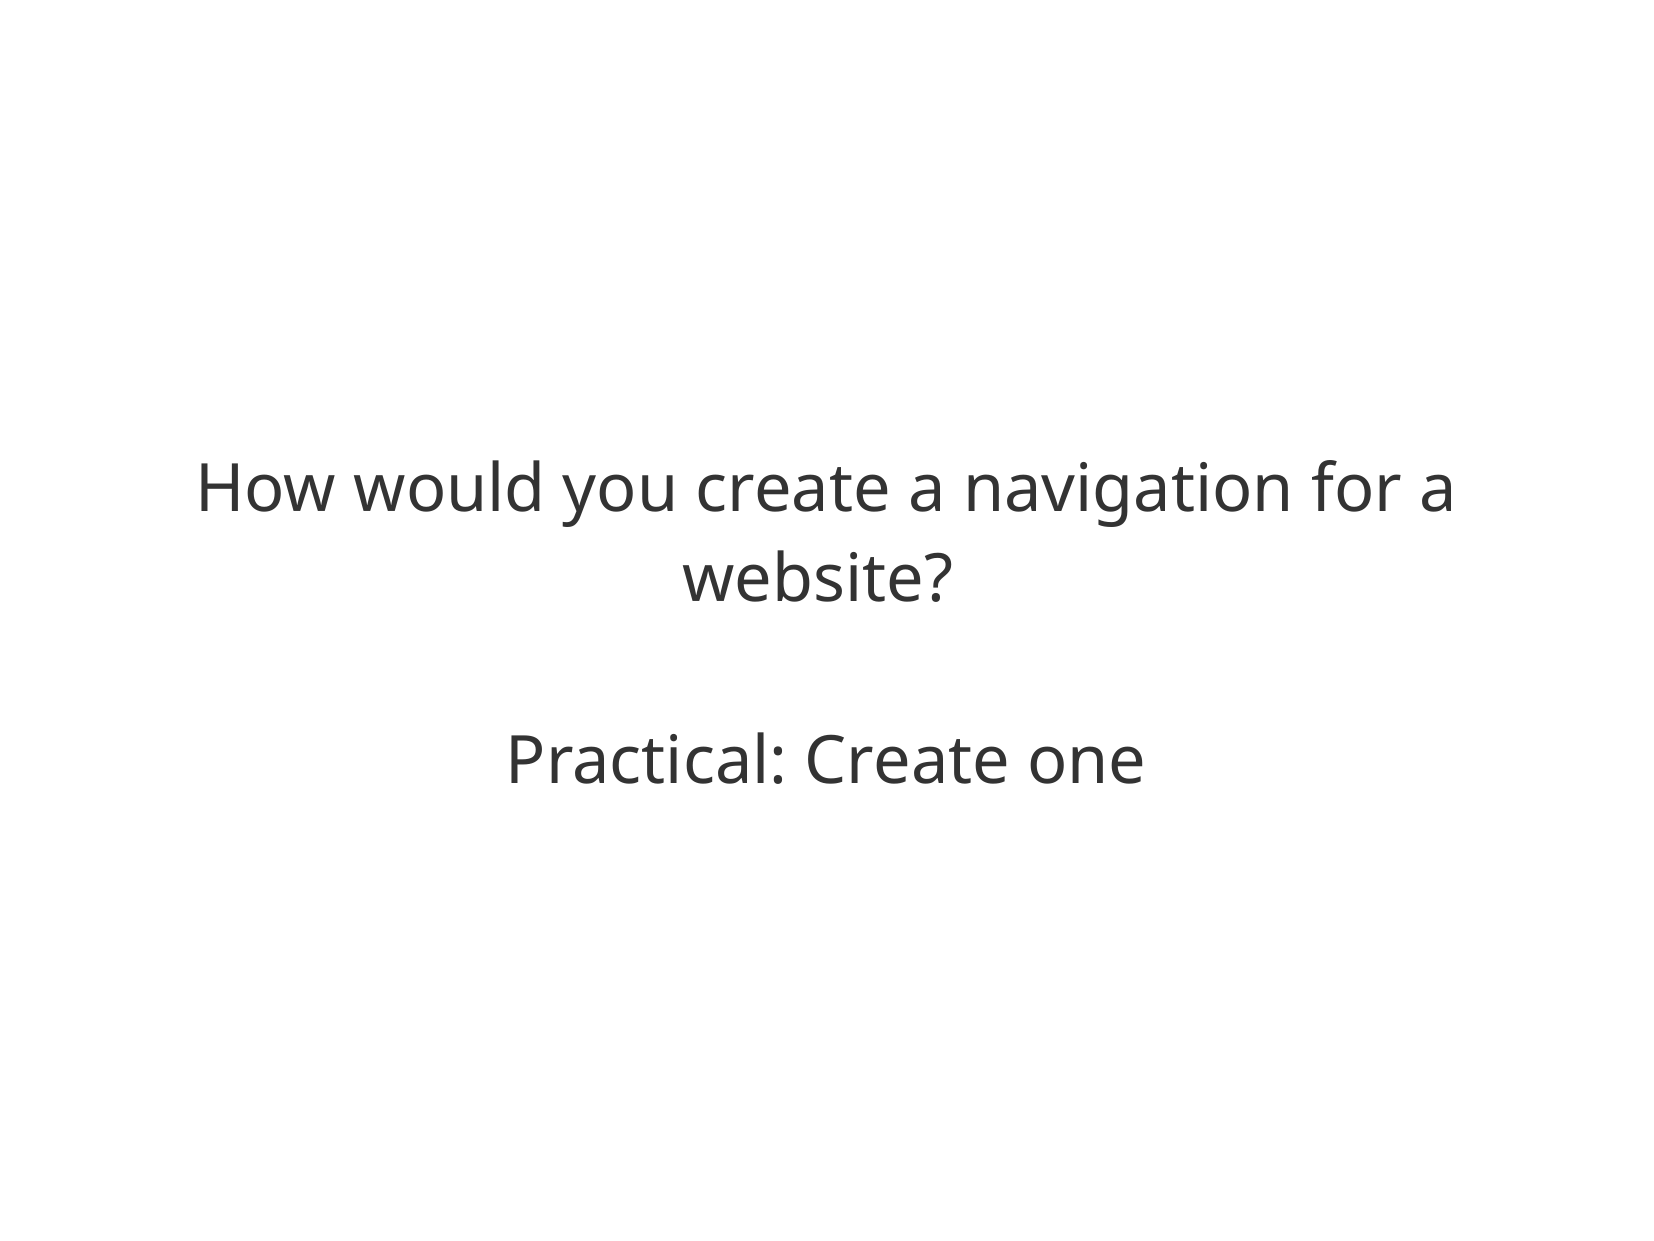

# How would you create a navigation for a website?
Practical: Create one